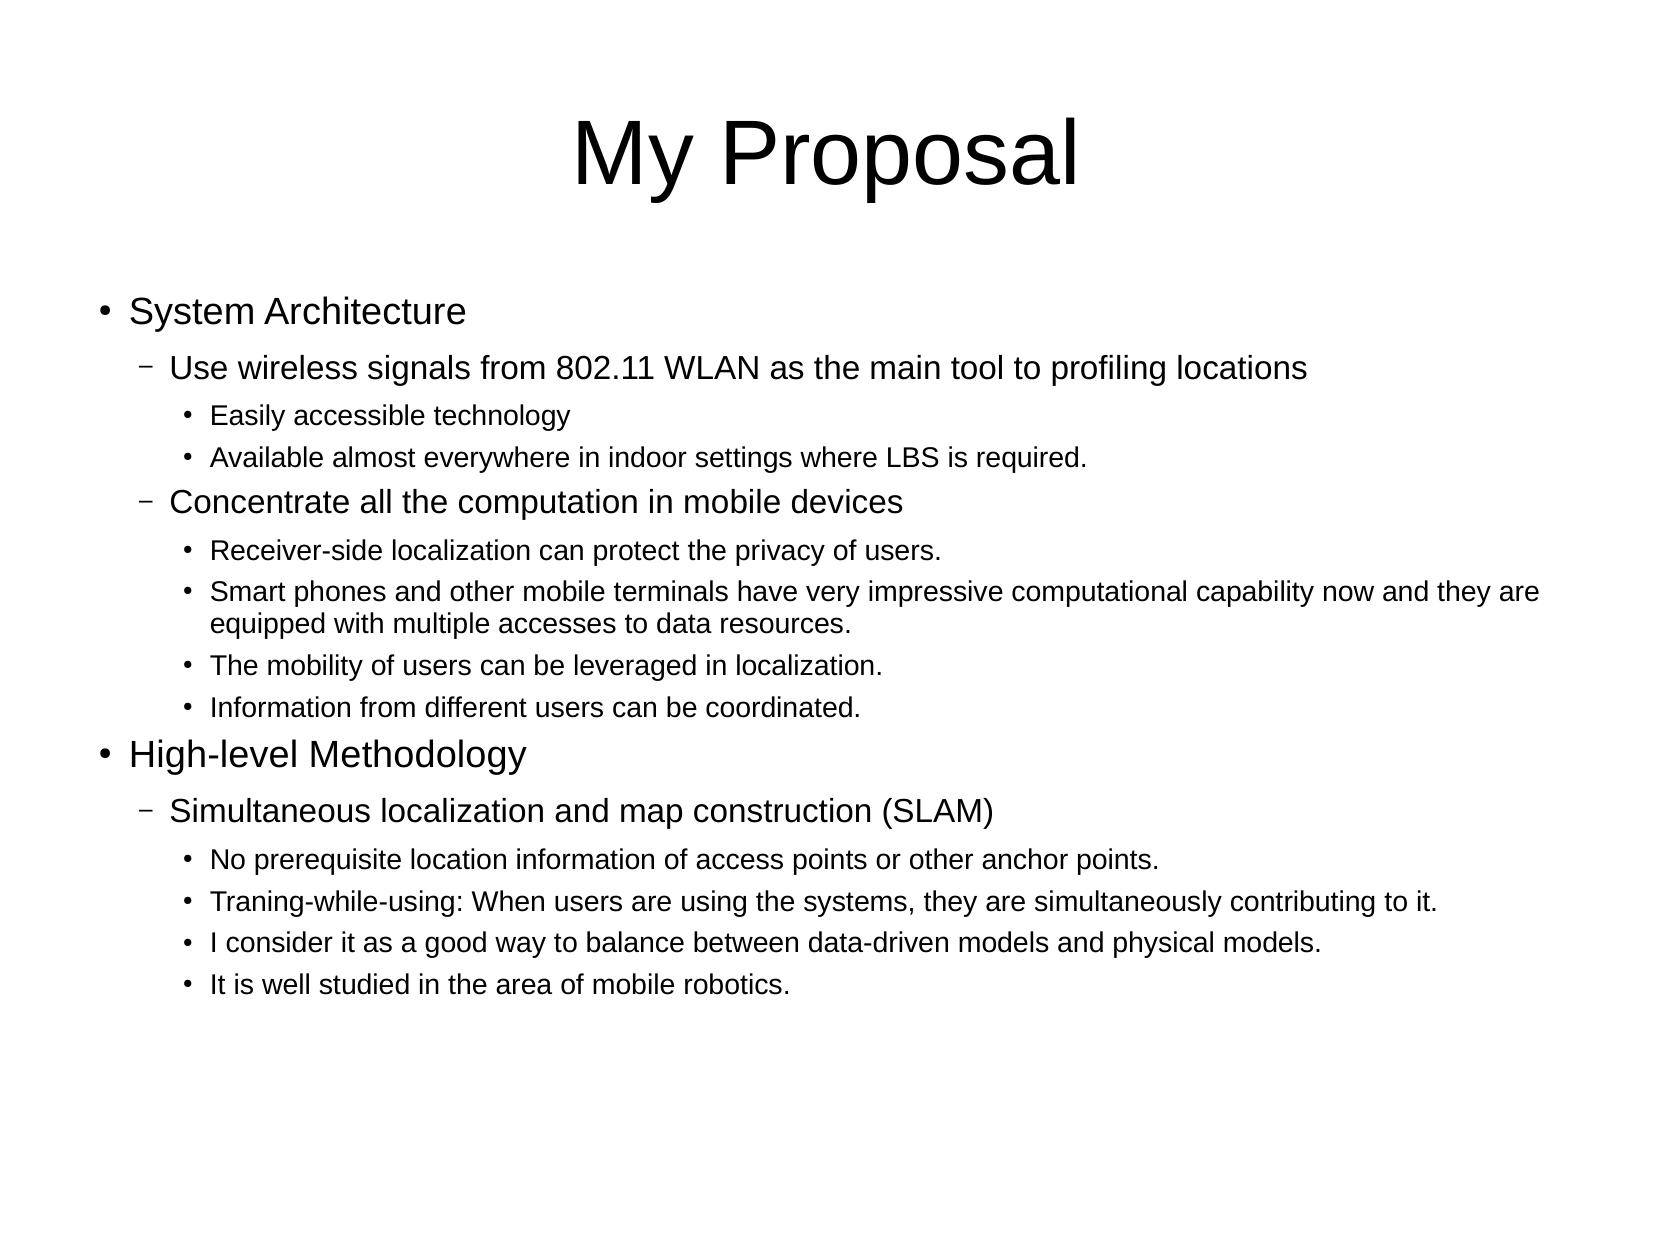

# My Proposal
System Architecture
Use wireless signals from 802.11 WLAN as the main tool to profiling locations
Easily accessible technology
Available almost everywhere in indoor settings where LBS is required.
Concentrate all the computation in mobile devices
Receiver-side localization can protect the privacy of users.
Smart phones and other mobile terminals have very impressive computational capability now and they are equipped with multiple accesses to data resources.
The mobility of users can be leveraged in localization.
Information from different users can be coordinated.
High-level Methodology
Simultaneous localization and map construction (SLAM)
No prerequisite location information of access points or other anchor points.
Traning-while-using: When users are using the systems, they are simultaneously contributing to it.
I consider it as a good way to balance between data-driven models and physical models.
It is well studied in the area of mobile robotics.